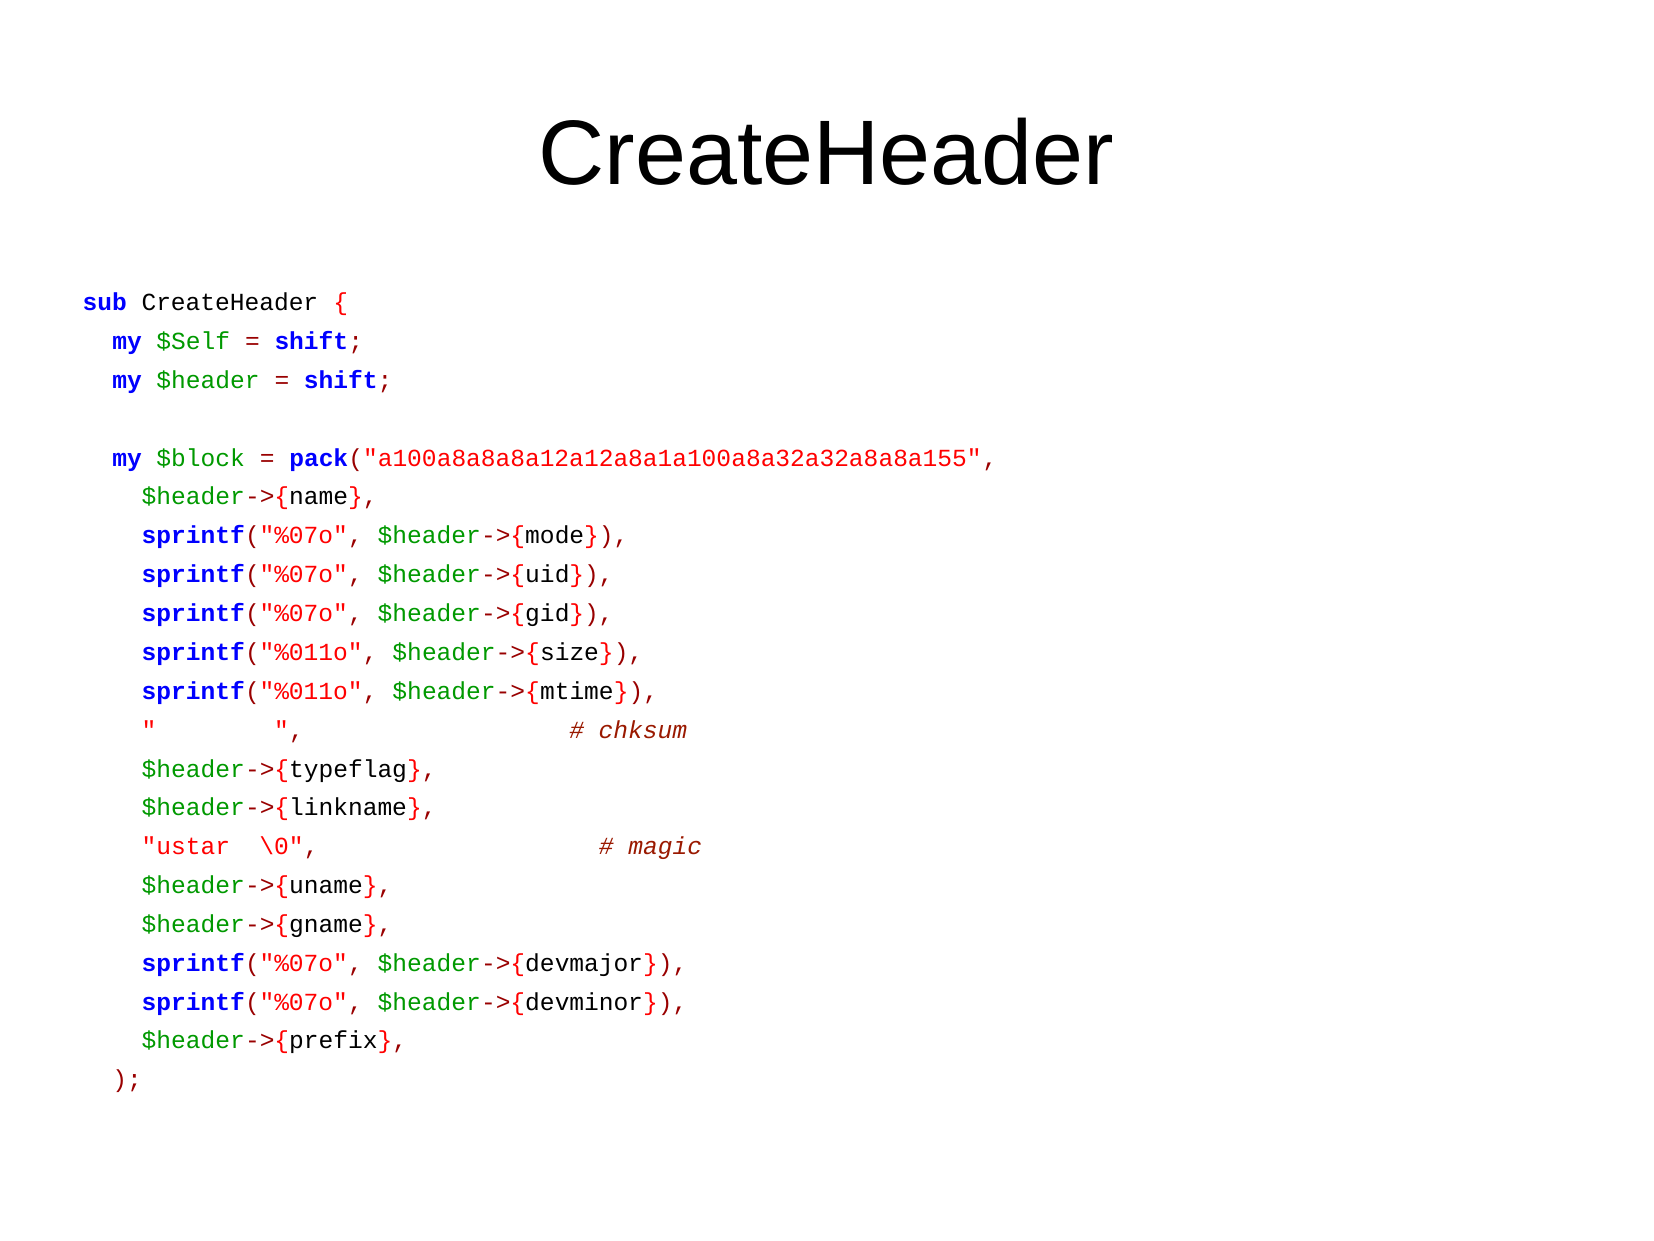

# CreateHeader
sub CreateHeader {
 my $Self = shift;
 my $header = shift;
 my $block = pack("a100a8a8a8a12a12a8a1a100a8a32a32a8a8a155",
 $header->{name},
 sprintf("%07o", $header->{mode}),
 sprintf("%07o", $header->{uid}),
 sprintf("%07o", $header->{gid}),
 sprintf("%011o", $header->{size}),
 sprintf("%011o", $header->{mtime}),
 " ", # chksum
 $header->{typeflag},
 $header->{linkname},
 "ustar \0", # magic
 $header->{uname},
 $header->{gname},
 sprintf("%07o", $header->{devmajor}),
 sprintf("%07o", $header->{devminor}),
 $header->{prefix},
 );